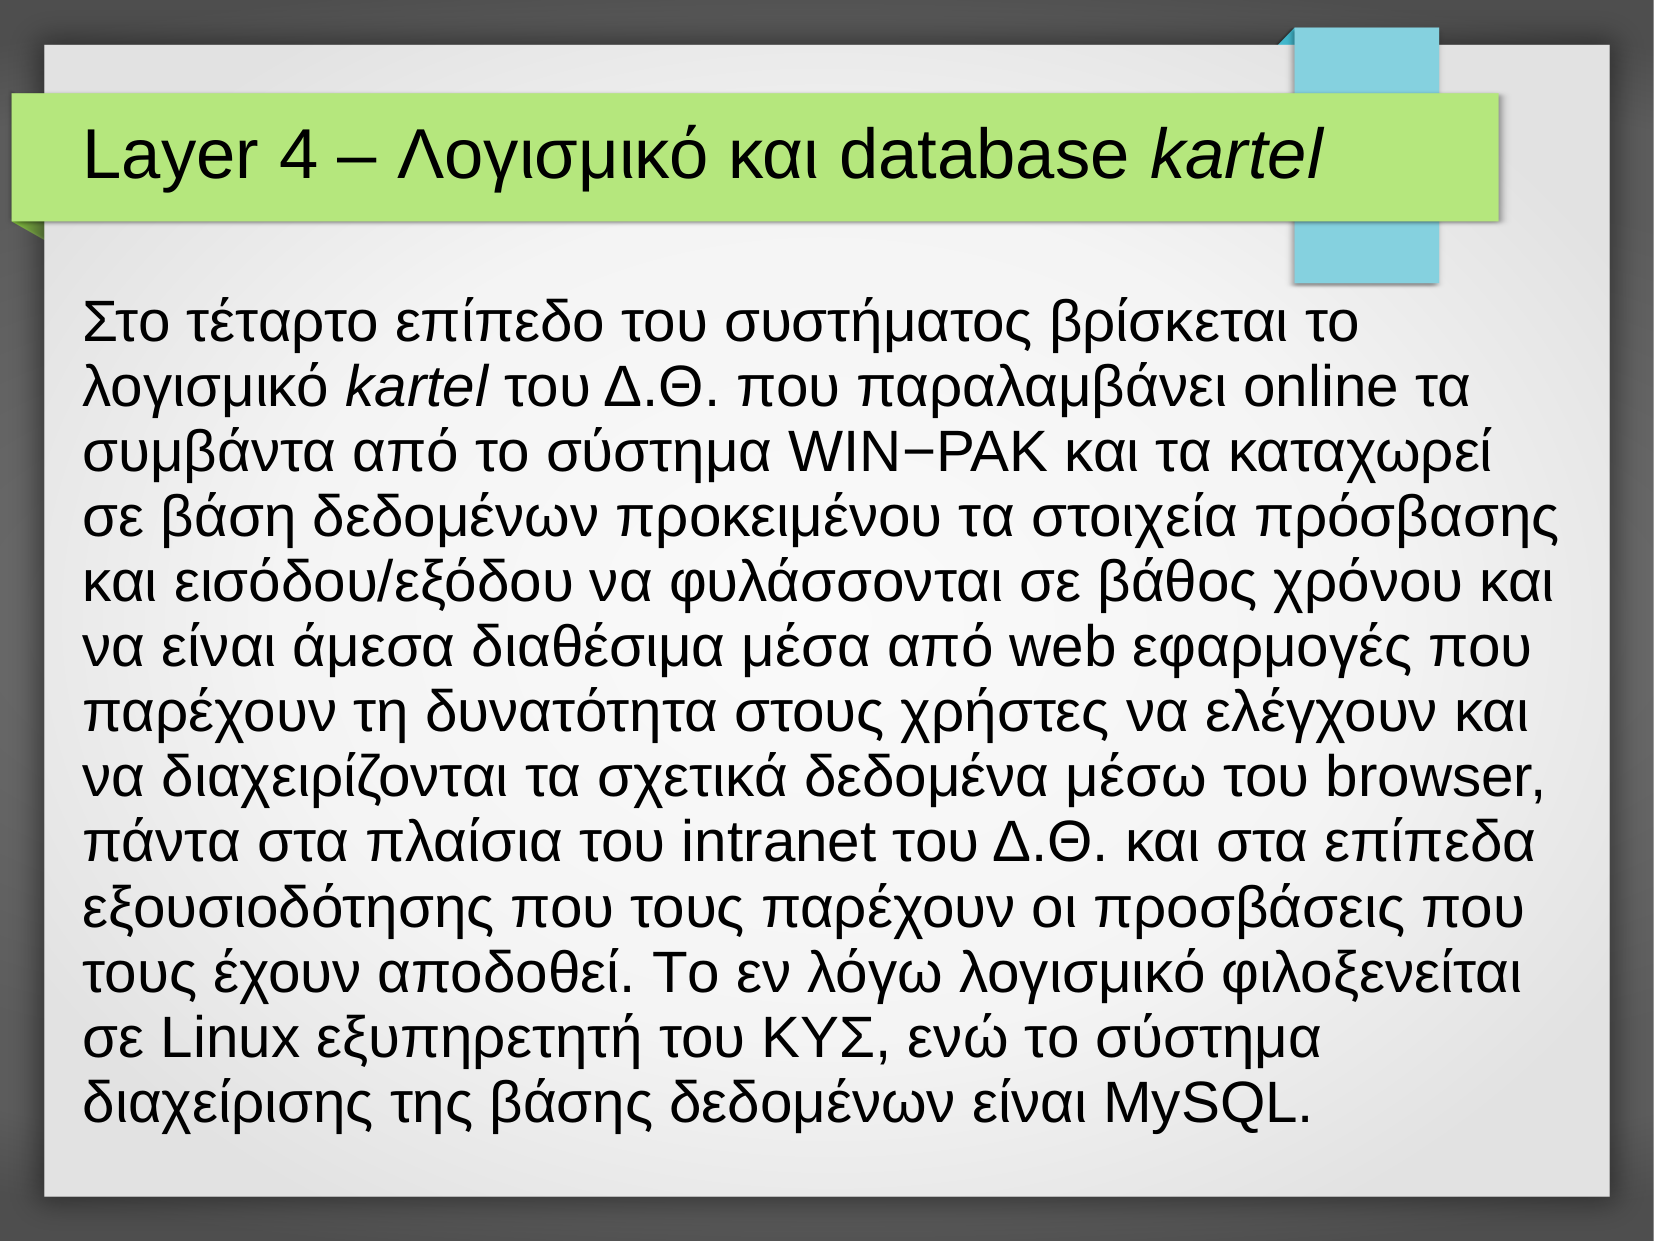

# Layer 4 ‒ Λογισμικό και database kartel
Στο τέταρτο επίπεδο του συστήματος βρίσκεται το λογισμικό kartel του Δ.Θ. που παραλαμβάνει online τα συμβάντα από το σύστημα WIN−PAK και τα καταχωρεί σε βάση δεδομένων προκειμένου τα στοιχεία πρόσβασης και εισόδου/εξόδου να φυλάσσονται σε βάθος χρόνου και να είναι άμεσα διαθέσιμα μέσα από web εφαρμογές που παρέχουν τη δυνατότητα στους χρήστες να ελέγχουν και να διαχειρίζονται τα σχετικά δεδομένα μέσω του browser, πάντα στα πλαίσια του intranet του Δ.Θ. και στα επίπεδα εξουσιοδότησης που τους παρέχουν οι προσβάσεις που τους έχουν αποδοθεί. Tο εν λόγω λογισμικό φιλοξενείται σε Linux εξυπηρετητή του ΚΥΣ, ενώ το σύστημα διαχείρισης της βάσης δεδομένων είναι MySQL.